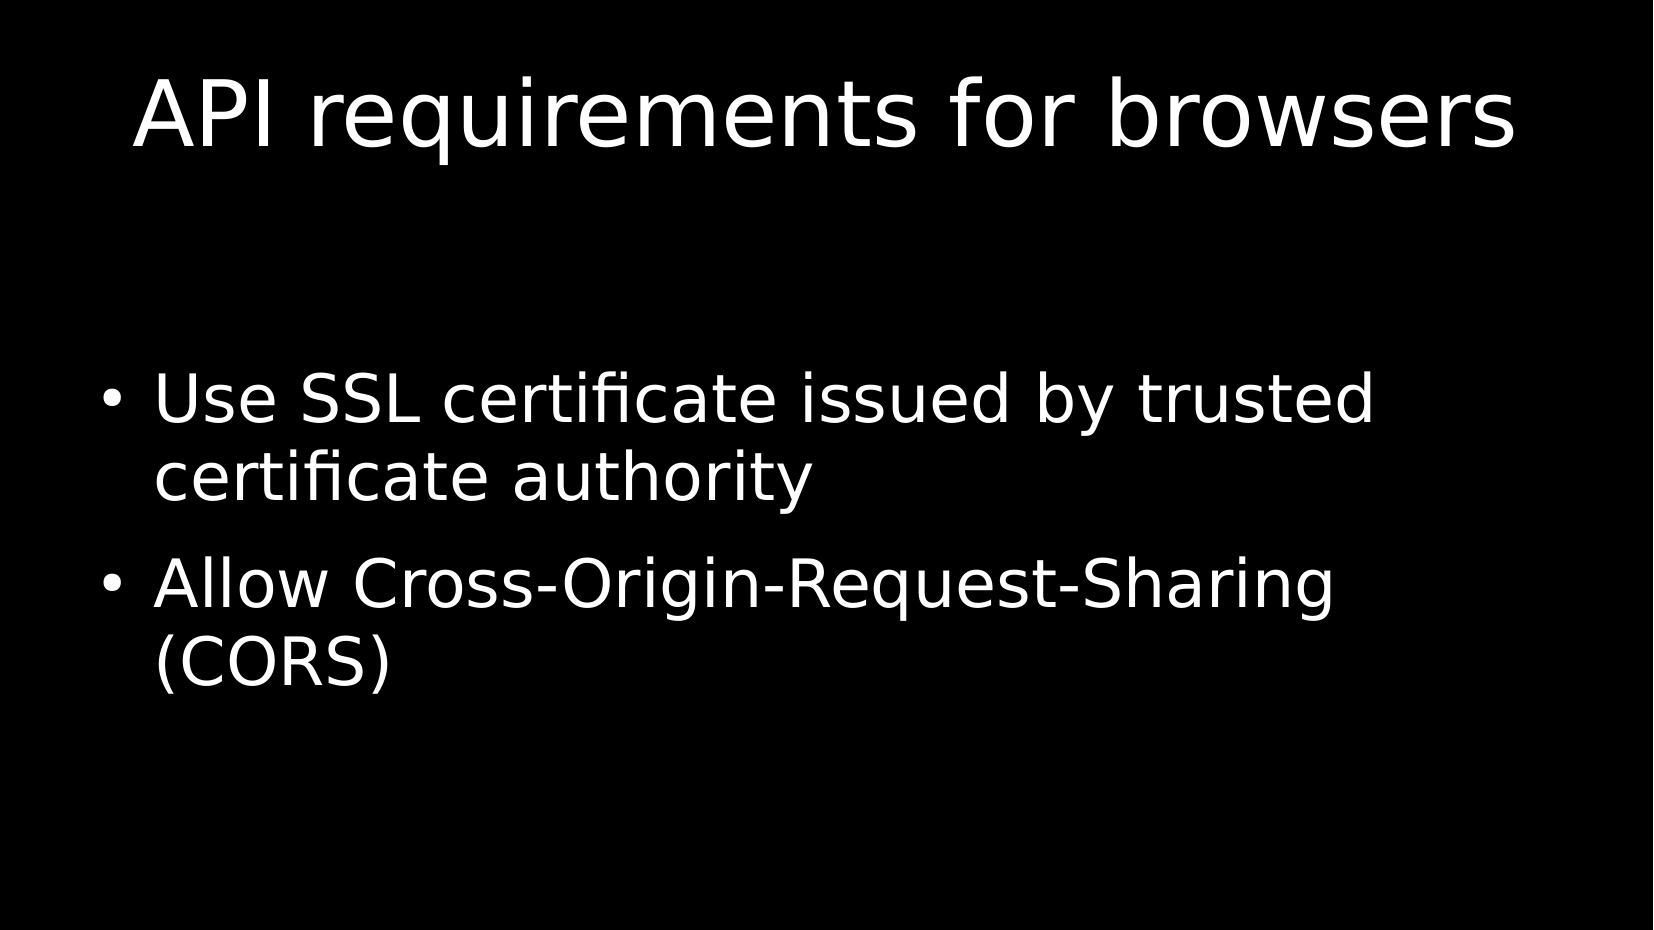

# API requirements for browsers
Use SSL certificate issued by trusted certificate authority
Allow Cross-Origin-Request-Sharing (CORS)